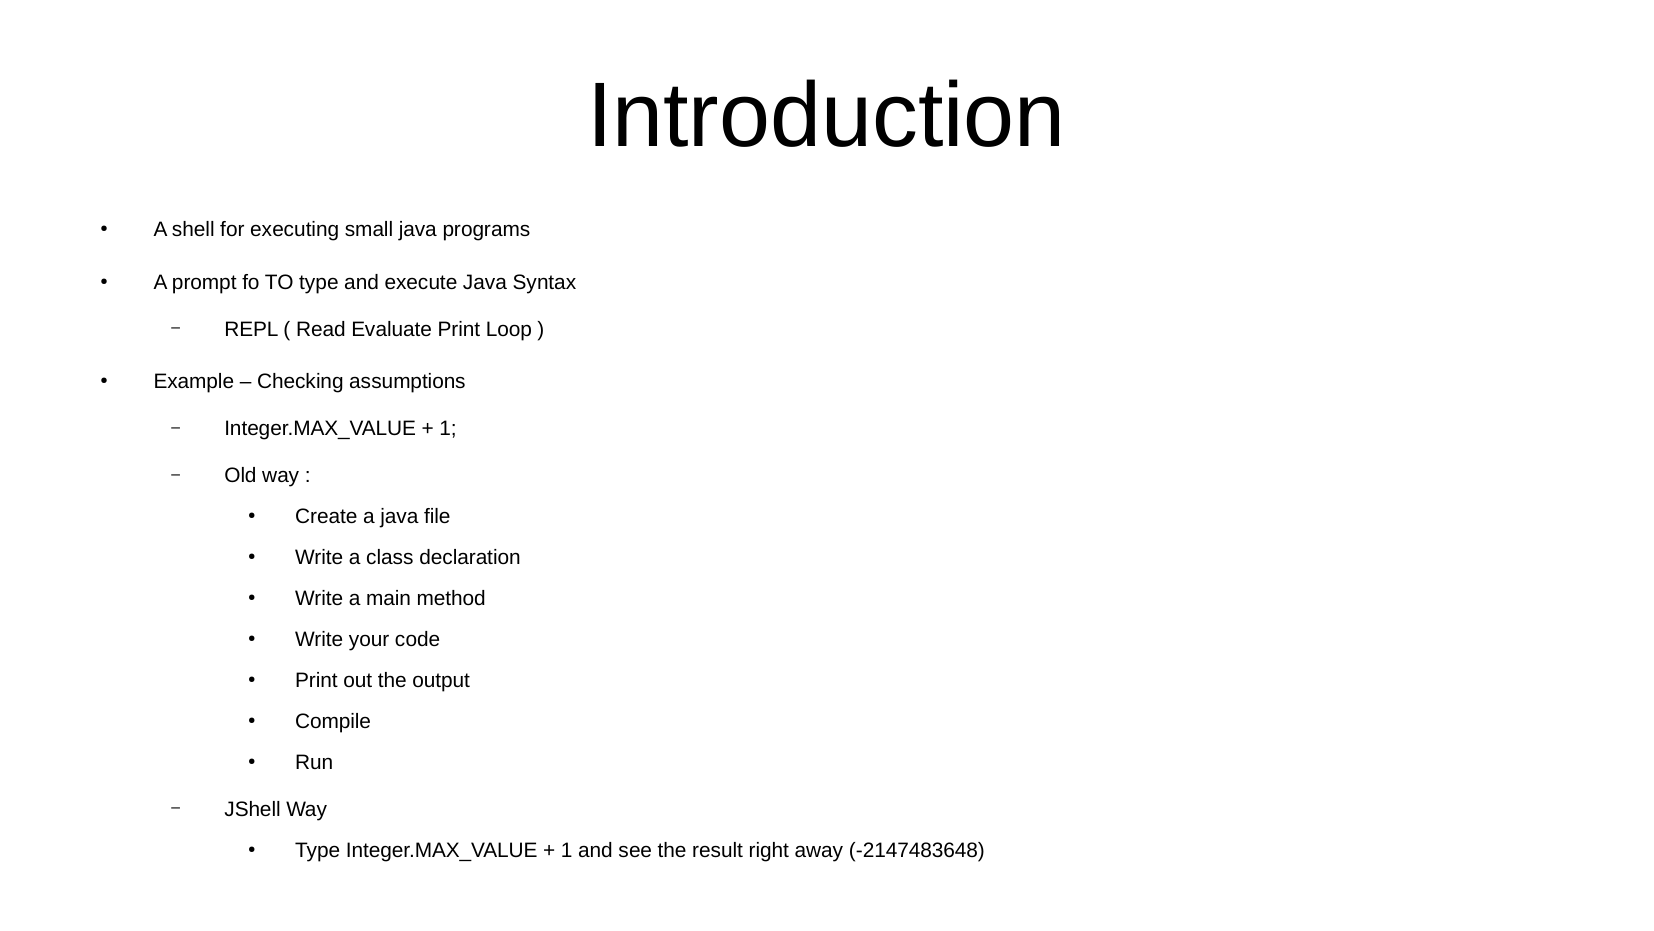

# Introduction
A shell for executing small java programs
A prompt fo TO type and execute Java Syntax
REPL ( Read Evaluate Print Loop )
Example – Checking assumptions
Integer.MAX_VALUE + 1;
Old way :
Create a java file
Write a class declaration
Write a main method
Write your code
Print out the output
Compile
Run
JShell Way
Type Integer.MAX_VALUE + 1 and see the result right away (-2147483648)